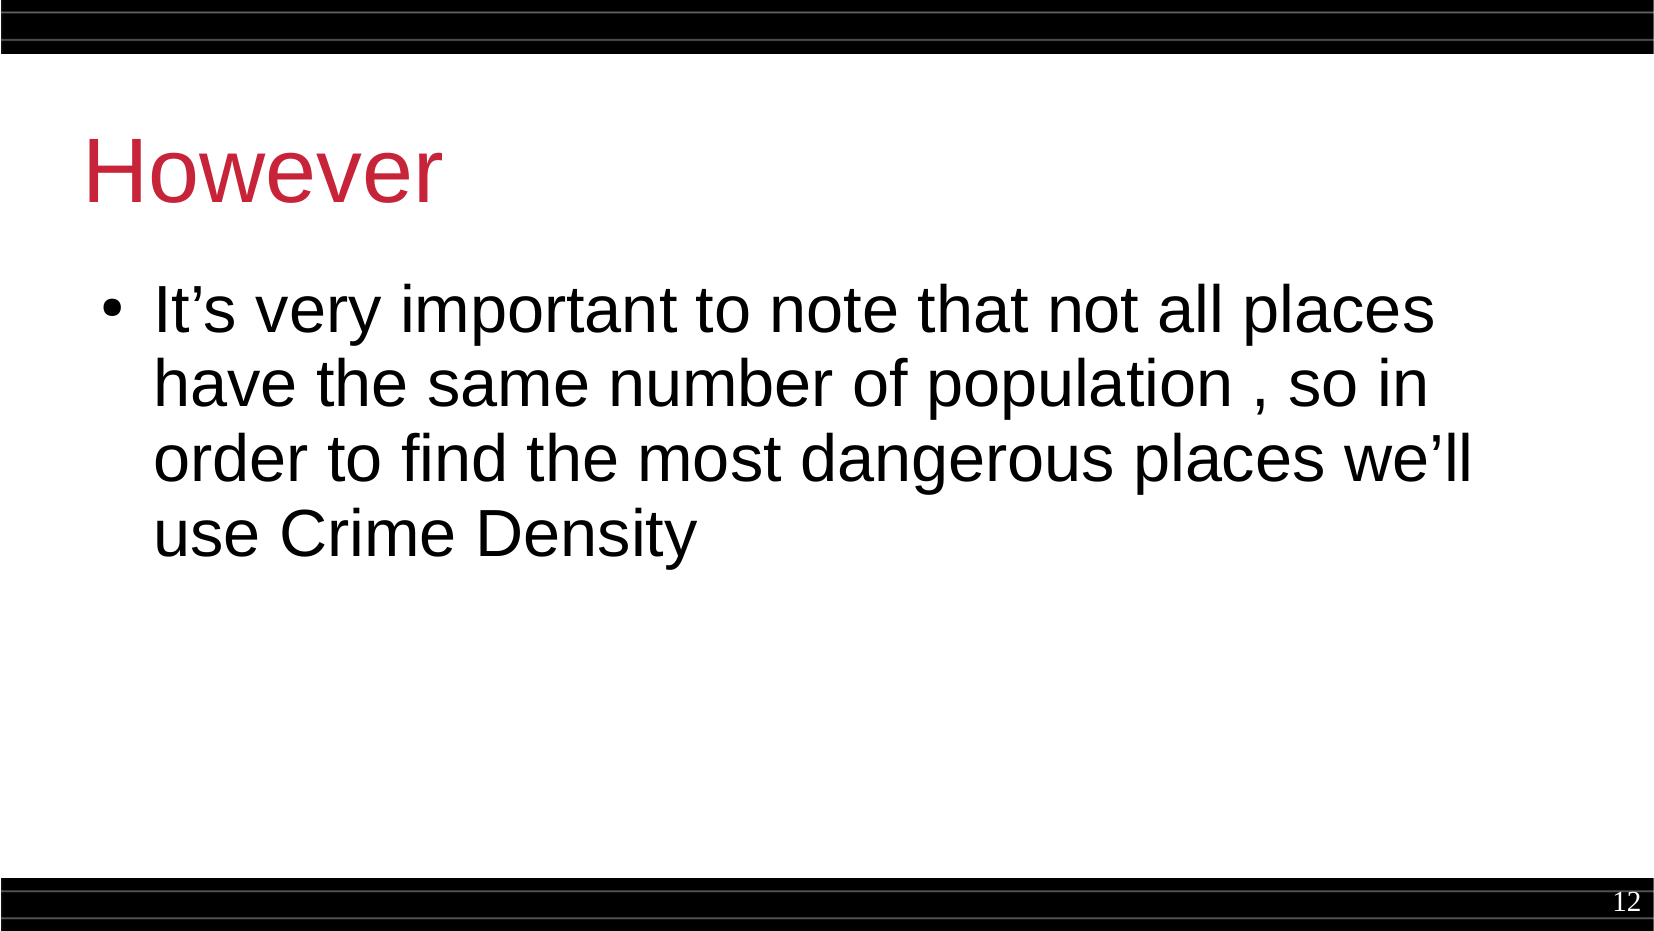

# However
It’s very important to note that not all places have the same number of population , so in order to find the most dangerous places we’ll use Crime Density